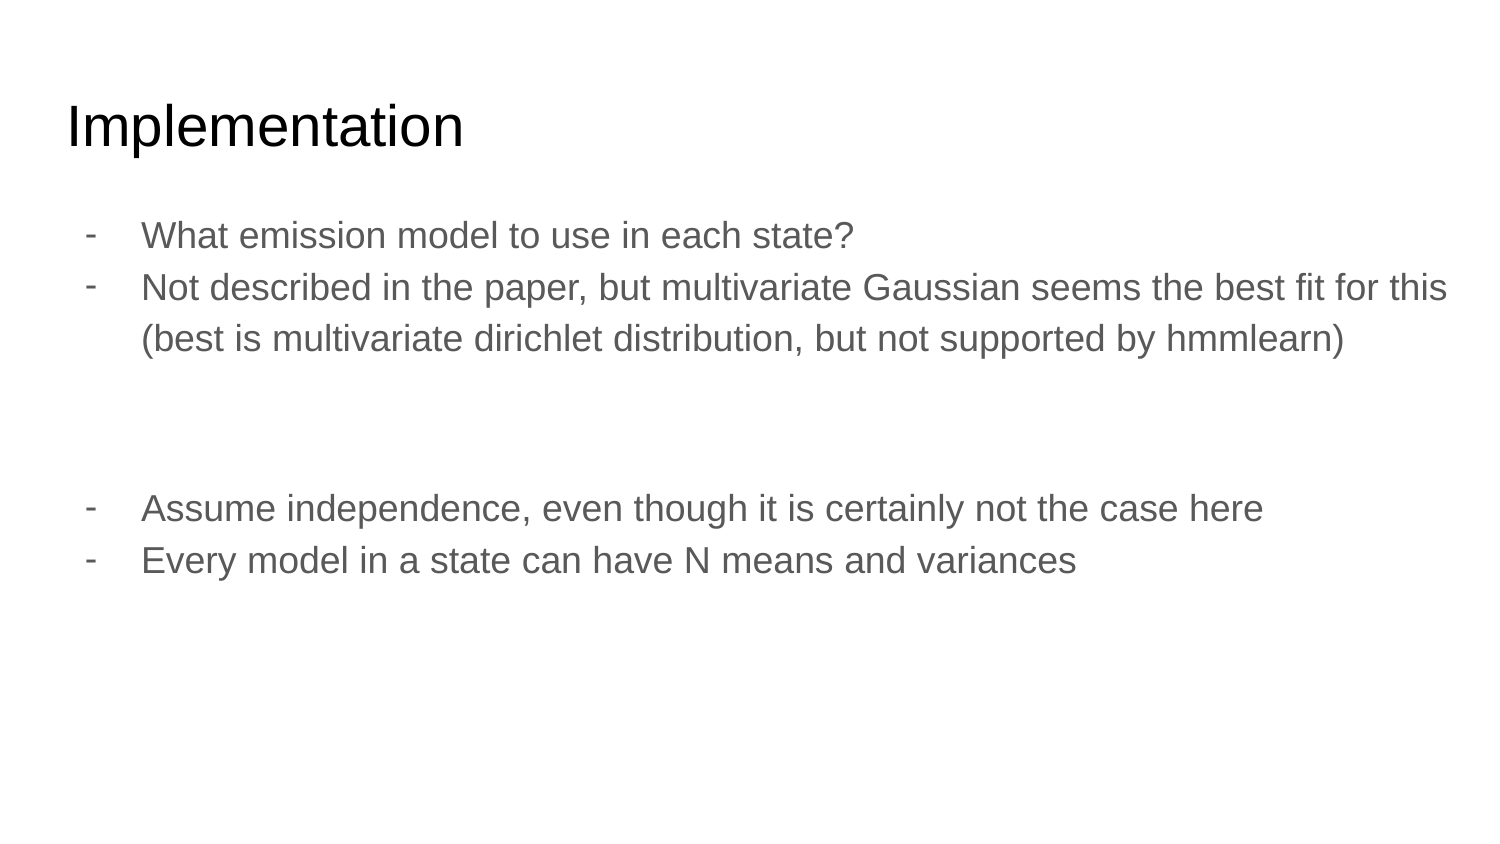

# Implementation
What emission model to use in each state?
Not described in the paper, but multivariate Gaussian seems the best fit for this
(best is multivariate dirichlet distribution, but not supported by hmmlearn)
Assume independence, even though it is certainly not the case here
Every model in a state can have N means and variances